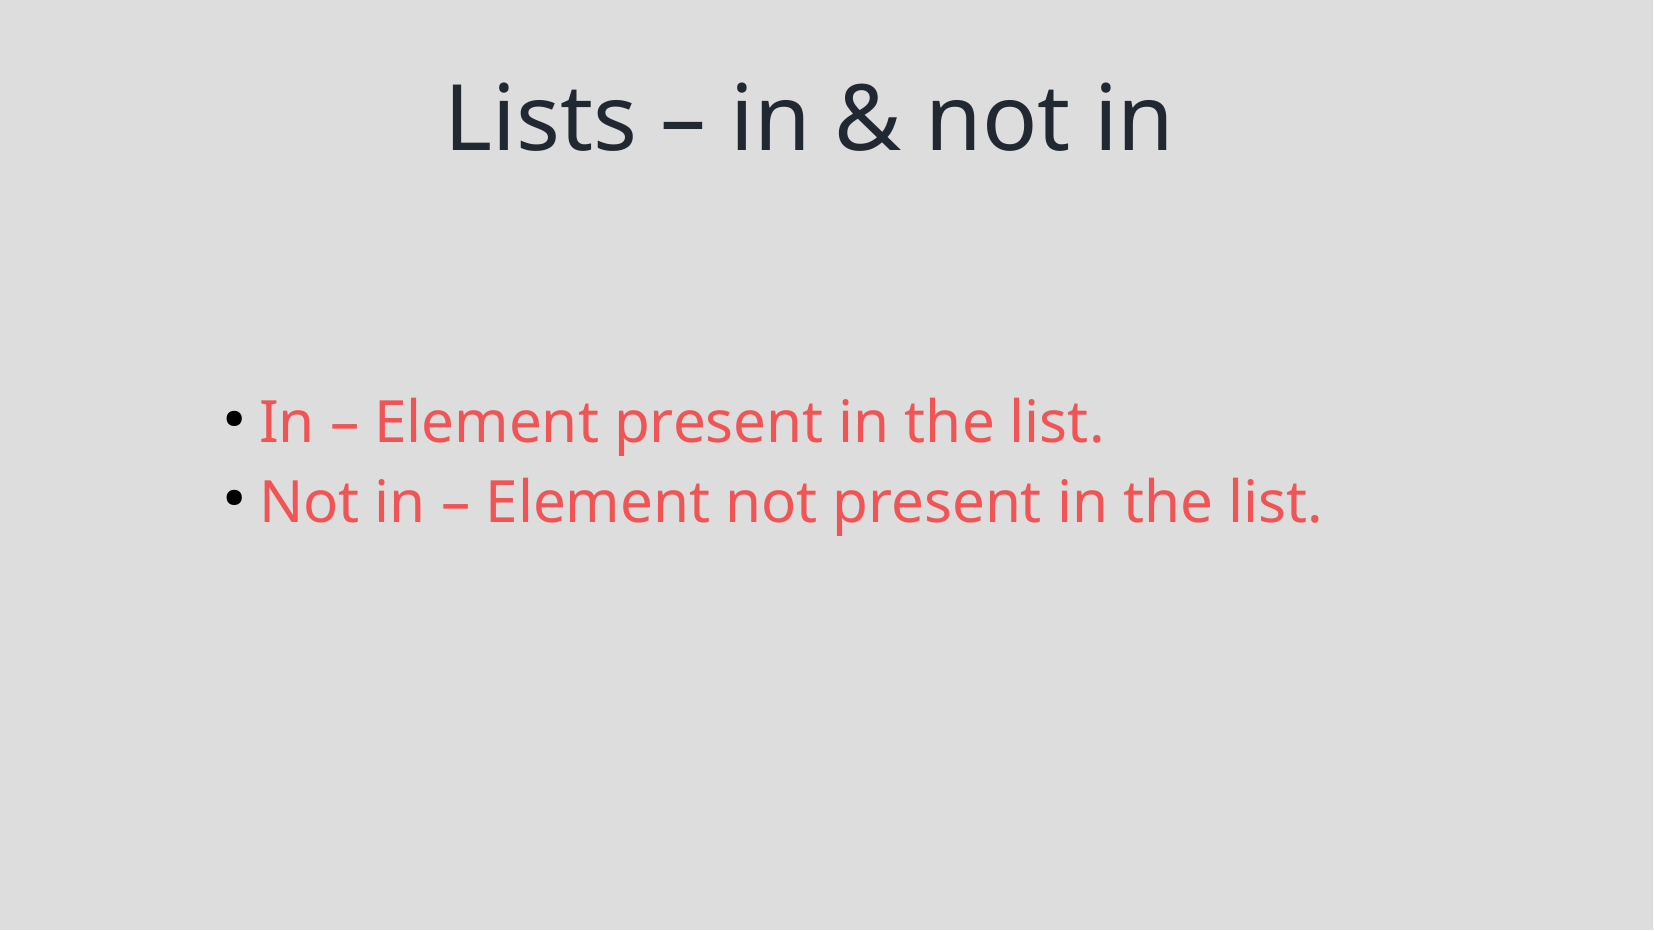

# Lists – in & not in
In – Element present in the list.
Not in – Element not present in the list.